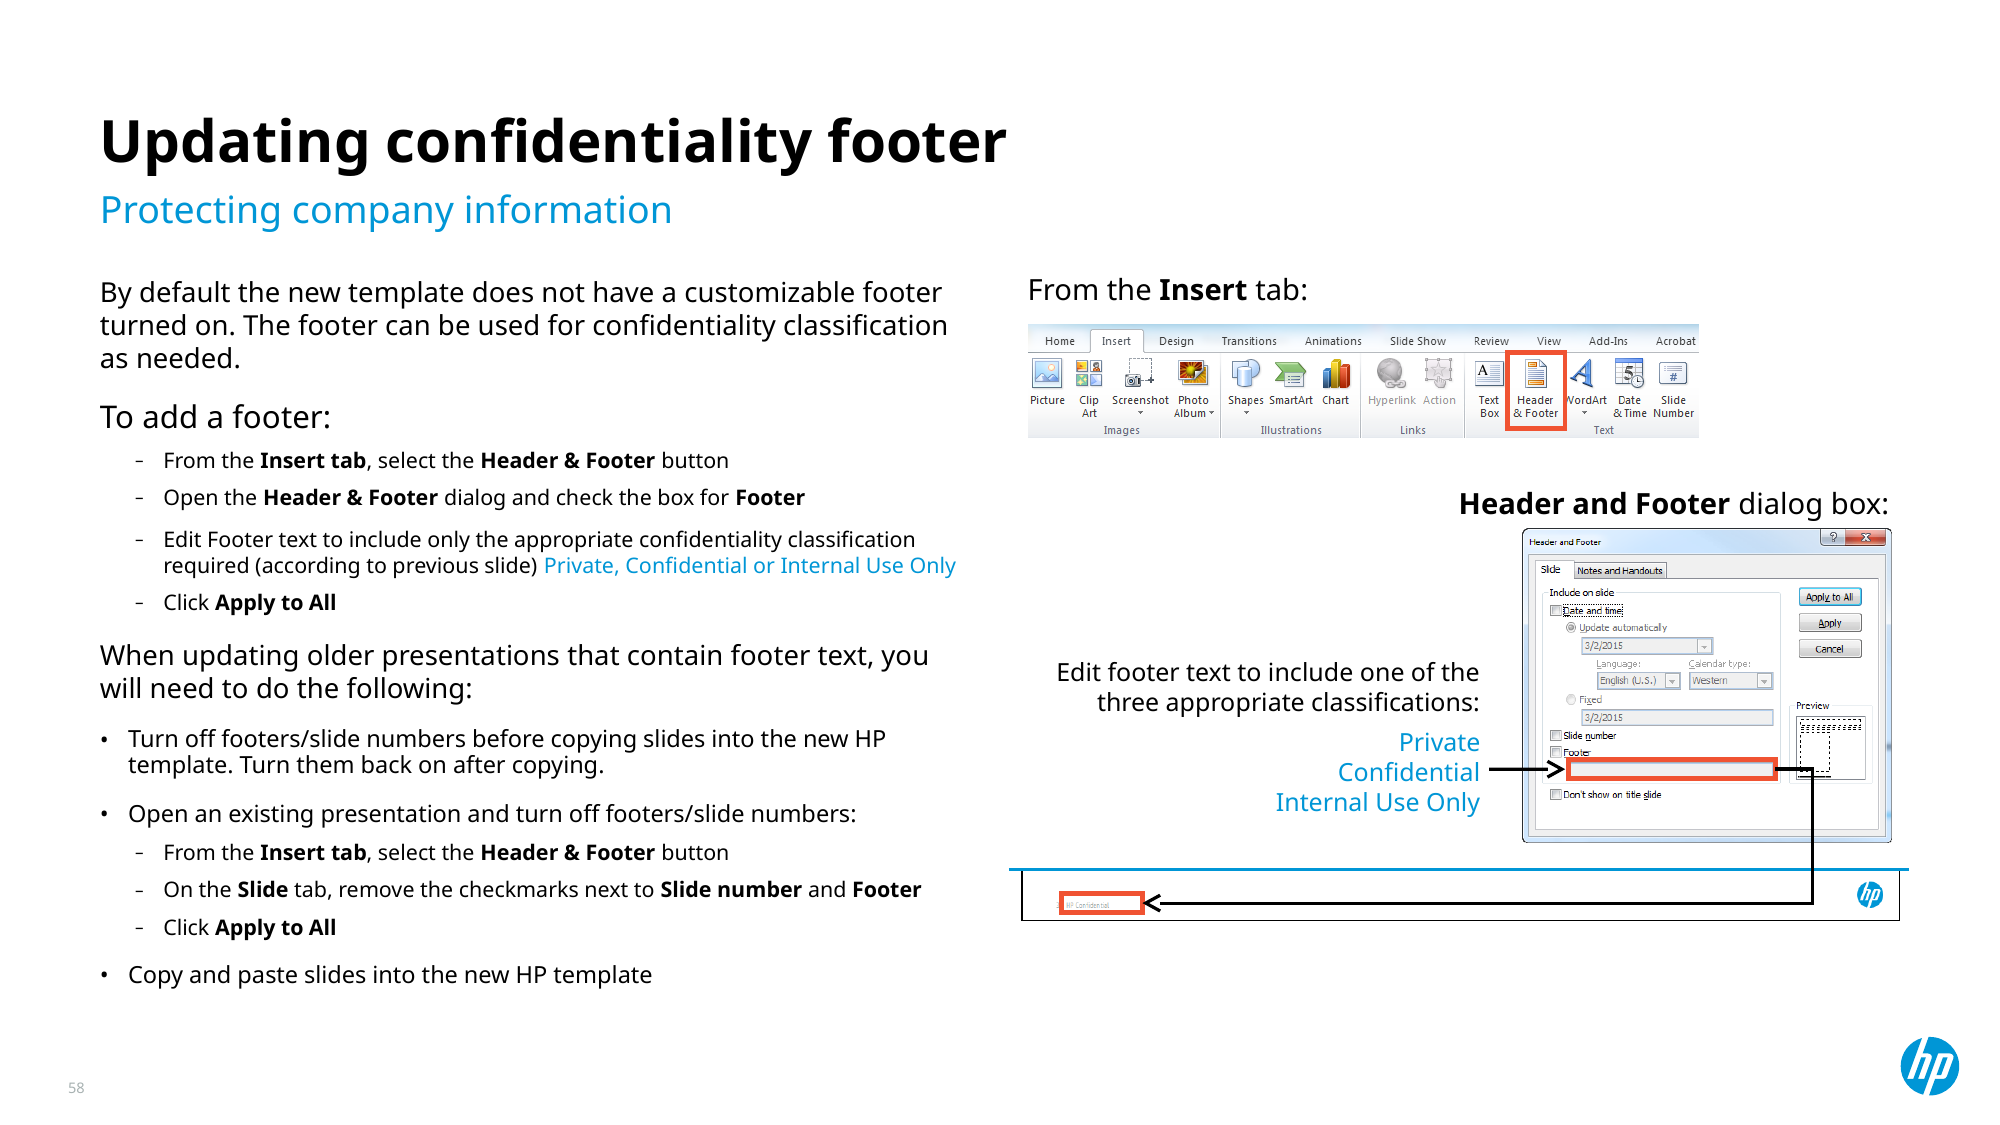

# Updating confidentiality footer
Protecting company information
By default the new template does not have a customizable footer turned on. The footer can be used for confidentiality classification as needed.
To add a footer:
From the Insert tab, select the Header & Footer button
Open the Header & Footer dialog and check the box for Footer
Edit Footer text to include only the appropriate confidentiality classification required (according to previous slide) Private, Confidential or Internal Use Only
Click Apply to All
When updating older presentations that contain footer text, you will need to do the following:
Turn off footers/slide numbers before copying slides into the new HP template. Turn them back on after copying.
Open an existing presentation and turn off footers/slide numbers:
From the Insert tab, select the Header & Footer button
On the Slide tab, remove the checkmarks next to Slide number and Footer
Click Apply to All
Copy and paste slides into the new HP template
From the Insert tab:
Header and Footer dialog box:
Edit footer text to include one of the three appropriate classifications:
Private
Confidential
Internal Use Only